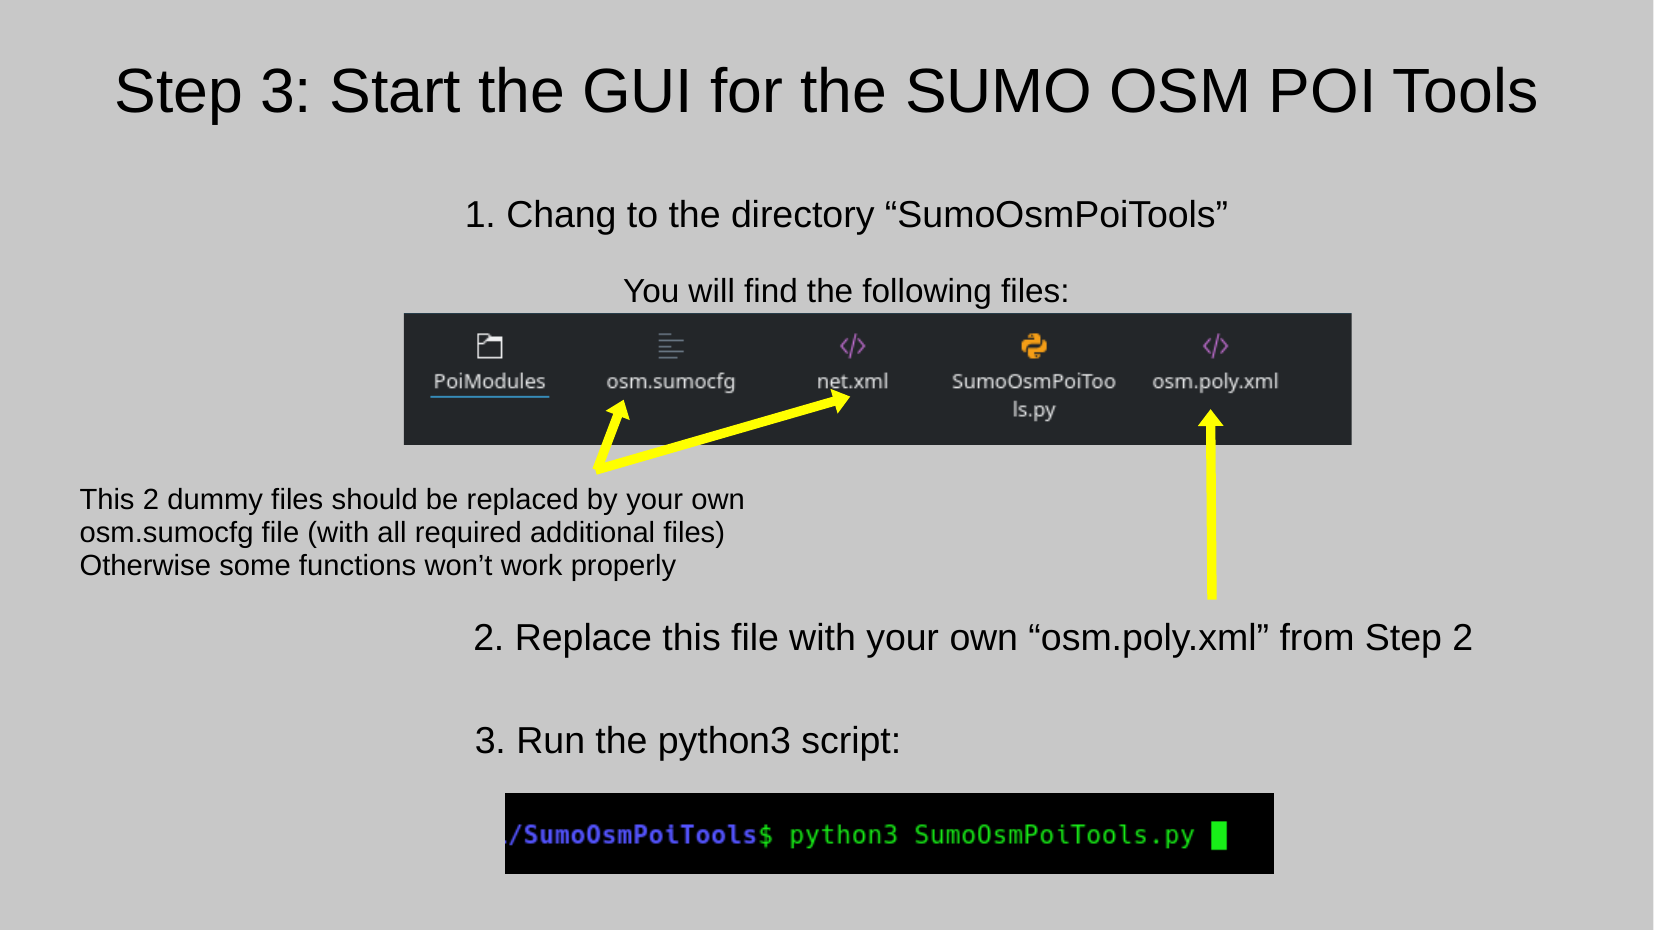

# Step 3: Start the GUI for the SUMO OSM POI Tools
1. Chang to the directory “SumoOsmPoiTools”
You will find the following files:
This 2 dummy files should be replaced by your own osm.sumocfg file (with all required additional files)
Otherwise some functions won’t work properly
2. Replace this file with your own “osm.poly.xml” from Step 2
3. Run the python3 script: